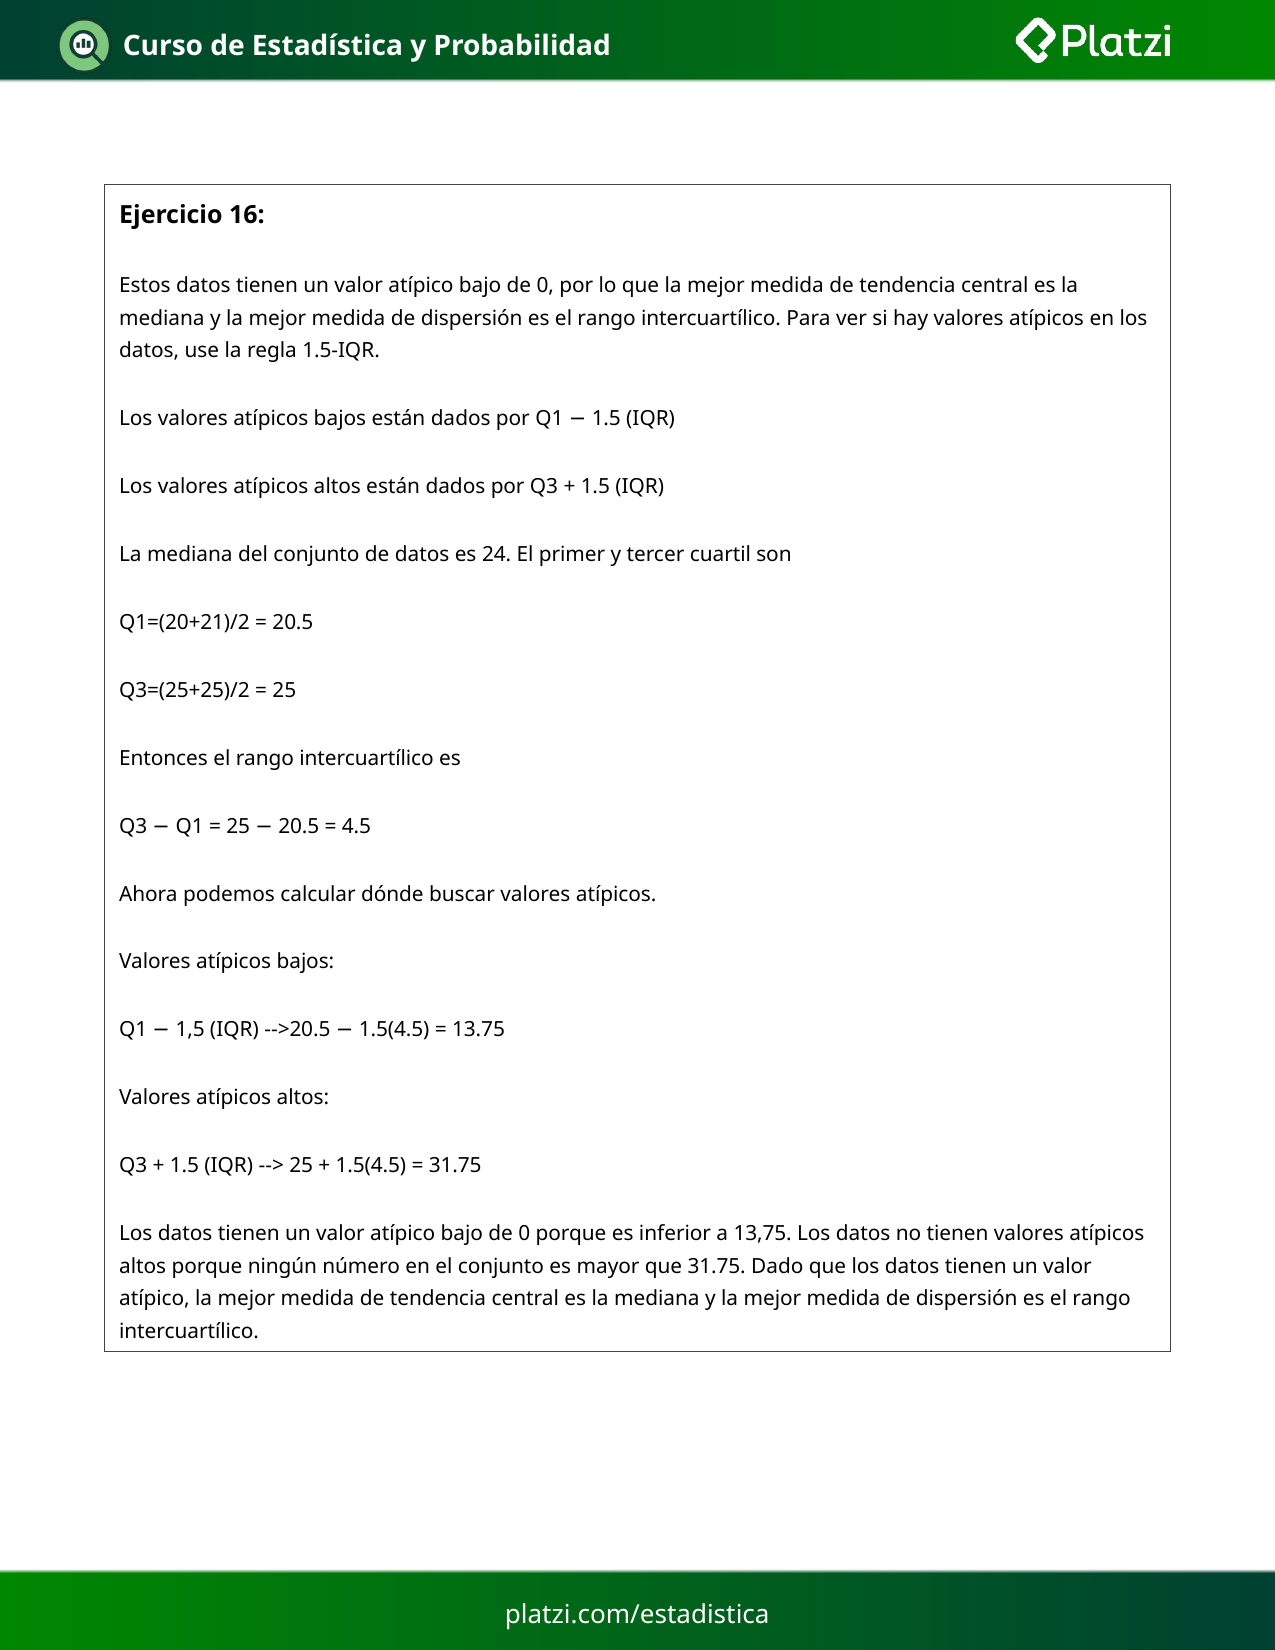

Curso de Estadística y Probabilidad
| Ejercicio 16: Estos datos tienen un valor atípico bajo de 0, por lo que la mejor medida de tendencia central es la mediana y la mejor medida de dispersión es el rango intercuartílico. Para ver si hay valores atípicos en los datos, use la regla 1.5-IQR. Los valores atípicos bajos están dados por Q1 − 1.5 (IQR) Los valores atípicos altos están dados por Q3 + 1.5 (IQR) La mediana del conjunto de datos es 24. El primer y tercer cuartil son Q1=(20+21)/2 = 20.5 Q3=(25+25)/2 = 25 Entonces el rango intercuartílico es Q3 − Q1 = 25 − 20.5 = 4.5 Ahora podemos calcular dónde buscar valores atípicos. Valores atípicos bajos: Q1 − 1,5 (IQR) -->20.5 − 1.5(4.5) = 13.75 Valores atípicos altos: Q3 + 1.5 (IQR) --> 25 + 1.5(4.5) = 31.75 Los datos tienen un valor atípico bajo de 0 porque es inferior a 13,75. Los datos no tienen valores atípicos altos porque ningún número en el conjunto es mayor que 31.75. Dado que los datos tienen un valor atípico, la mejor medida de tendencia central es la mediana y la mejor medida de dispersión es el rango intercuartílico. |
| --- |
# platzi.com/estadistica